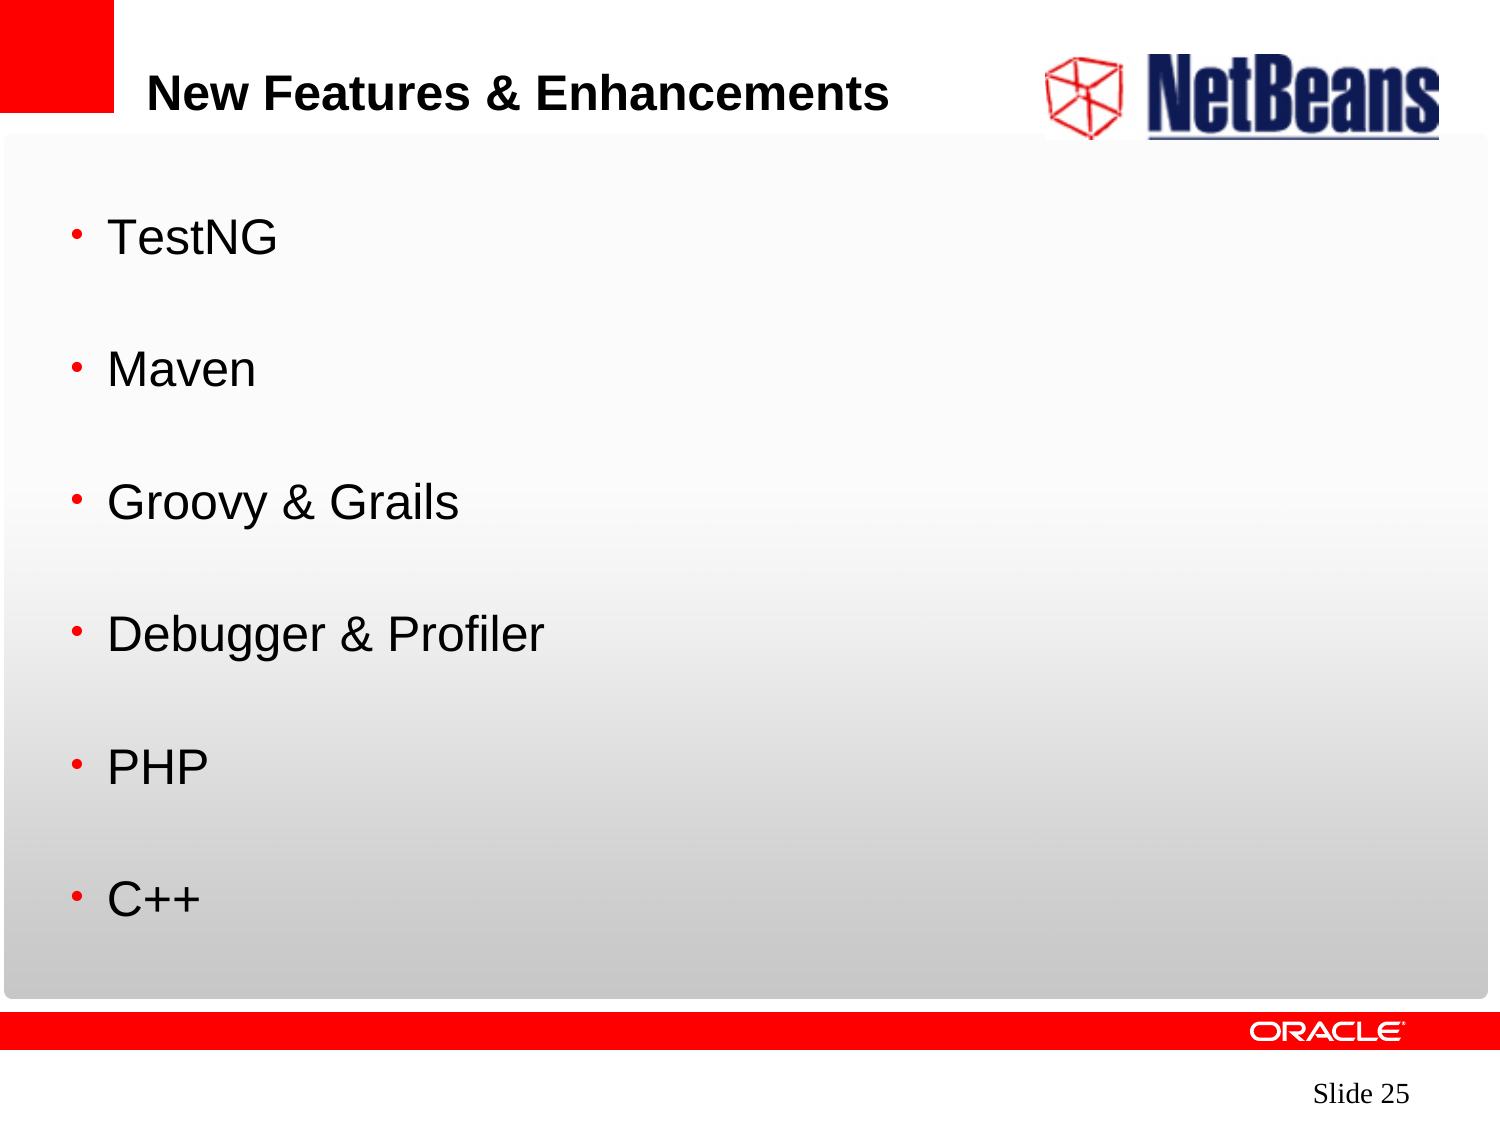

# New Features & Enhancements
TestNG
Maven
Groovy & Grails
Debugger & Profiler
PHP
C++